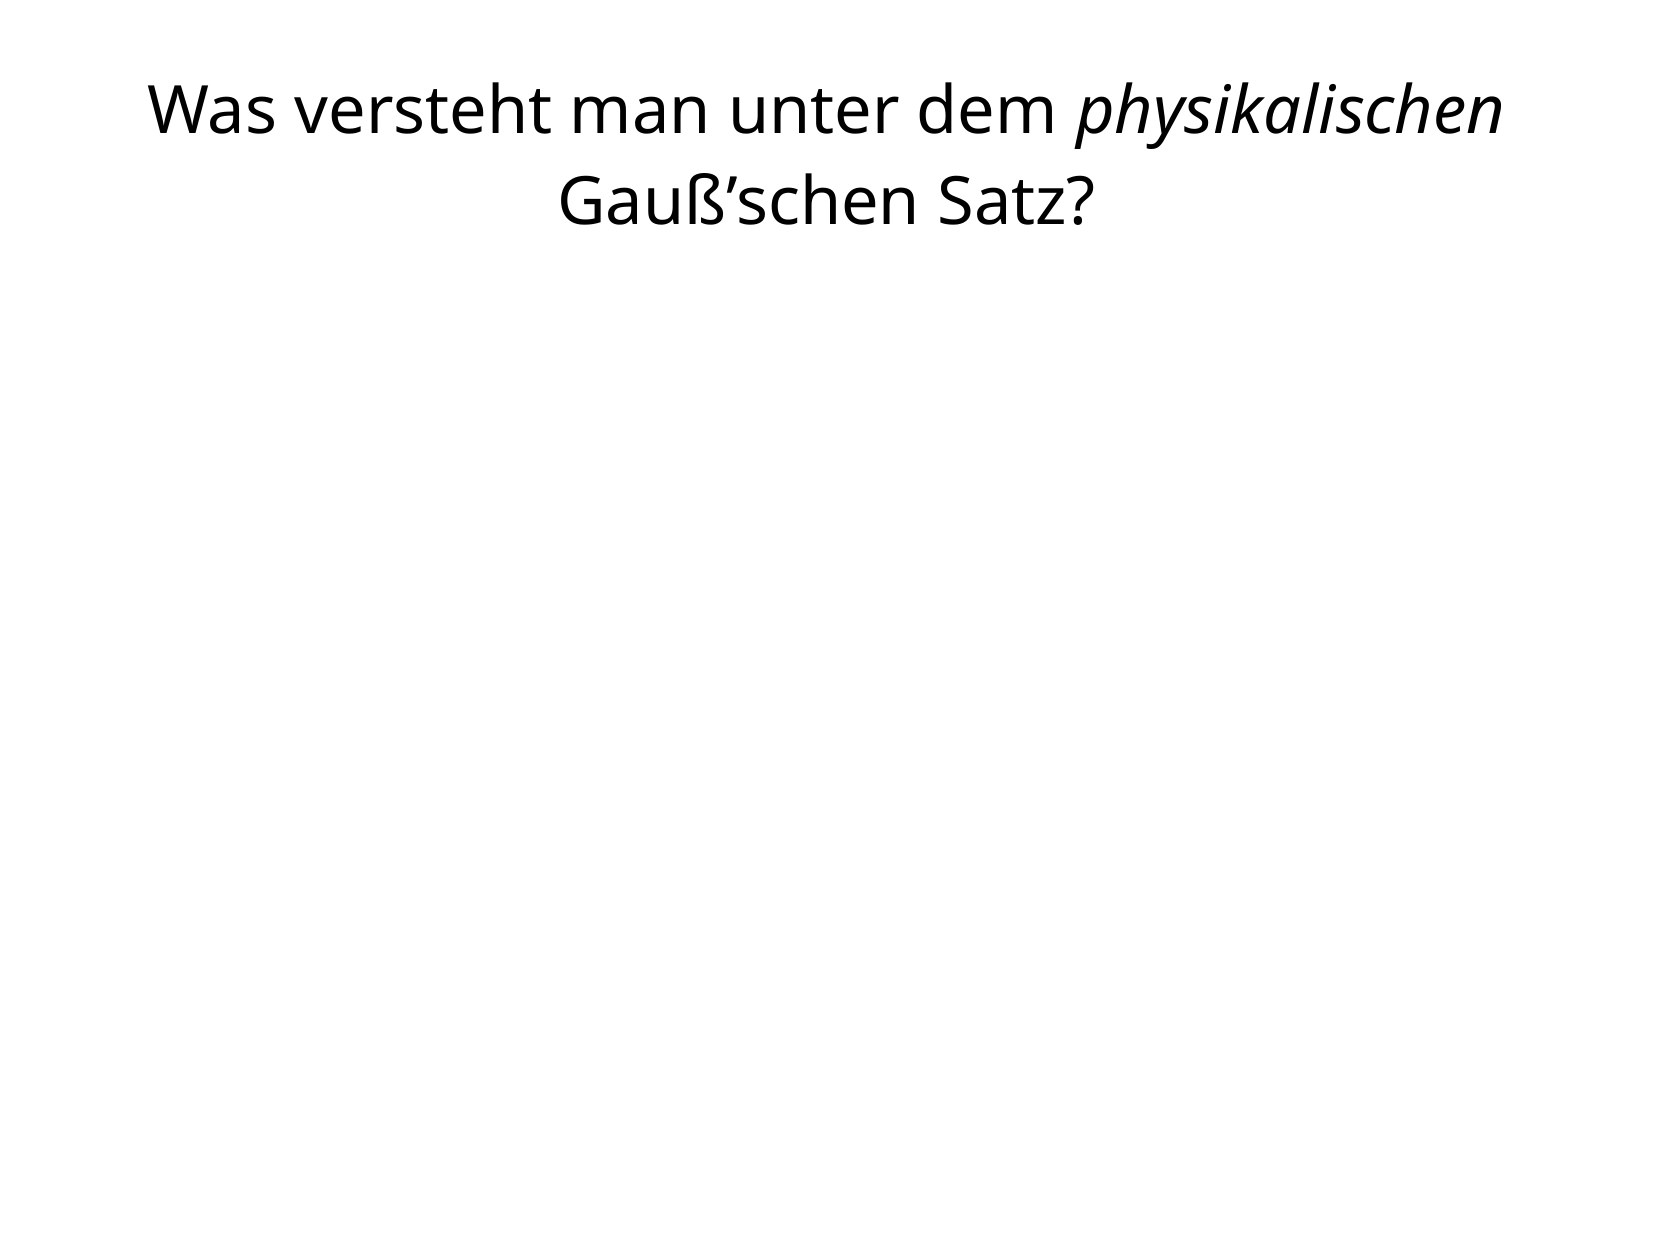

# Was versteht man unter dem physikalischen Gauß’schen Satz?